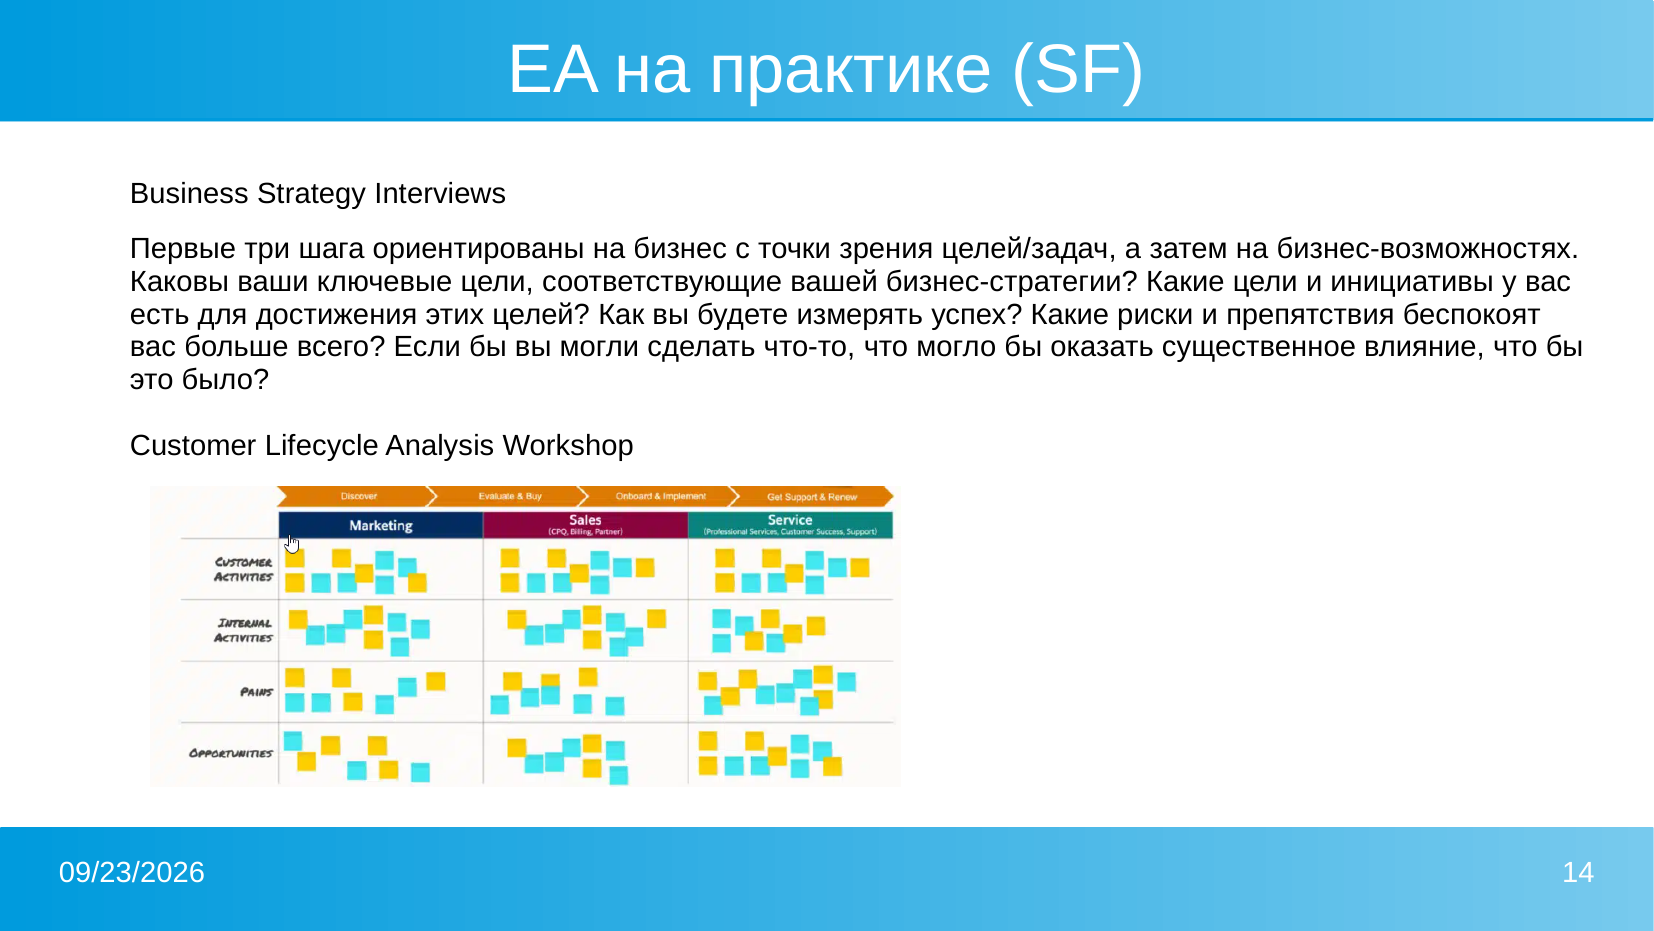

# EA на практике (SF)
Business Strategy Interviews
Первые три шага ориентированы на бизнес с точки зрения целей/задач, а затем на бизнес-возможностях. Каковы ваши ключевые цели, соответствующие вашей бизнес-стратегии? Какие цели и инициативы у вас есть для достижения этих целей? Как вы будете измерять успех? Какие риски и препятствия беспокоят вас больше всего? Если бы вы могли сделать что-то, что могло бы оказать существенное влияние, что бы это было?
Customer Lifecycle Analysis Workshop
14